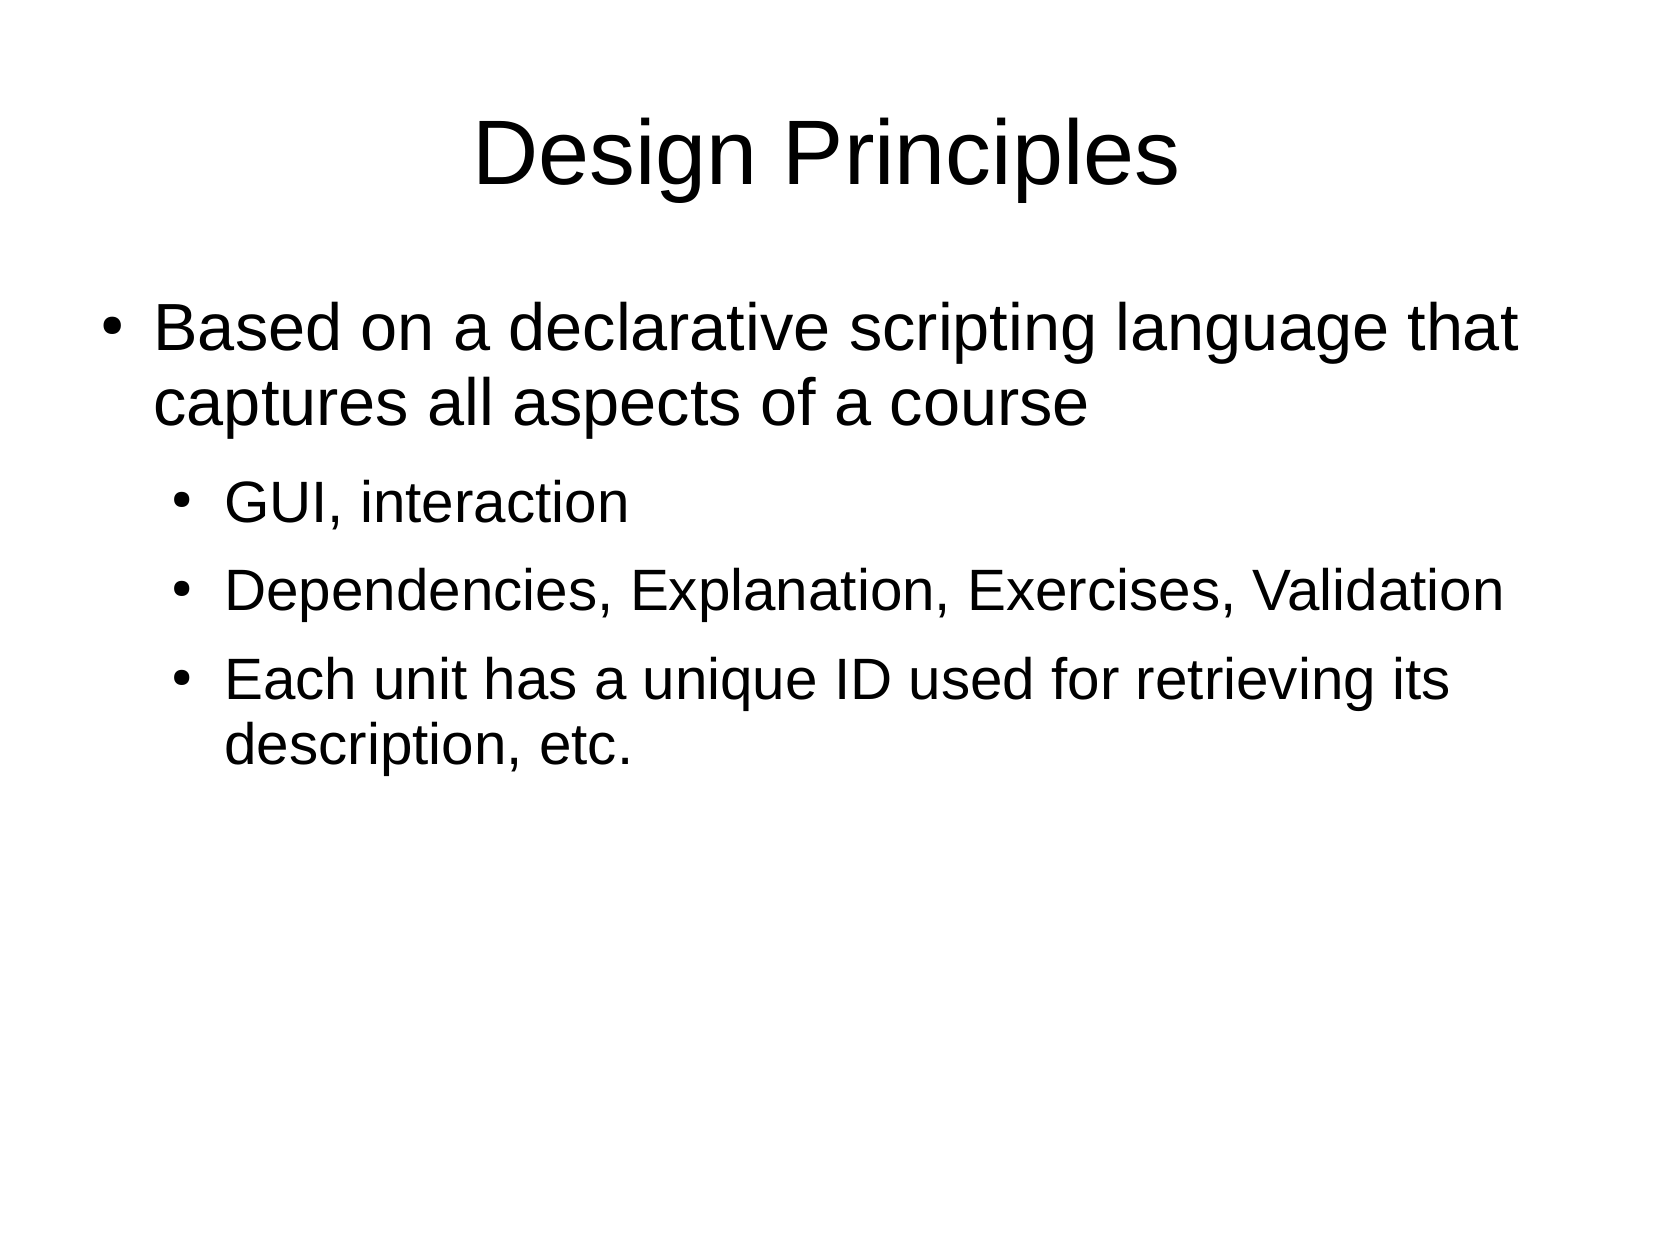

# Design Principles
Based on a declarative scripting language that captures all aspects of a course
GUI, interaction
Dependencies, Explanation, Exercises, Validation
Each unit has a unique ID used for retrieving its description, etc.